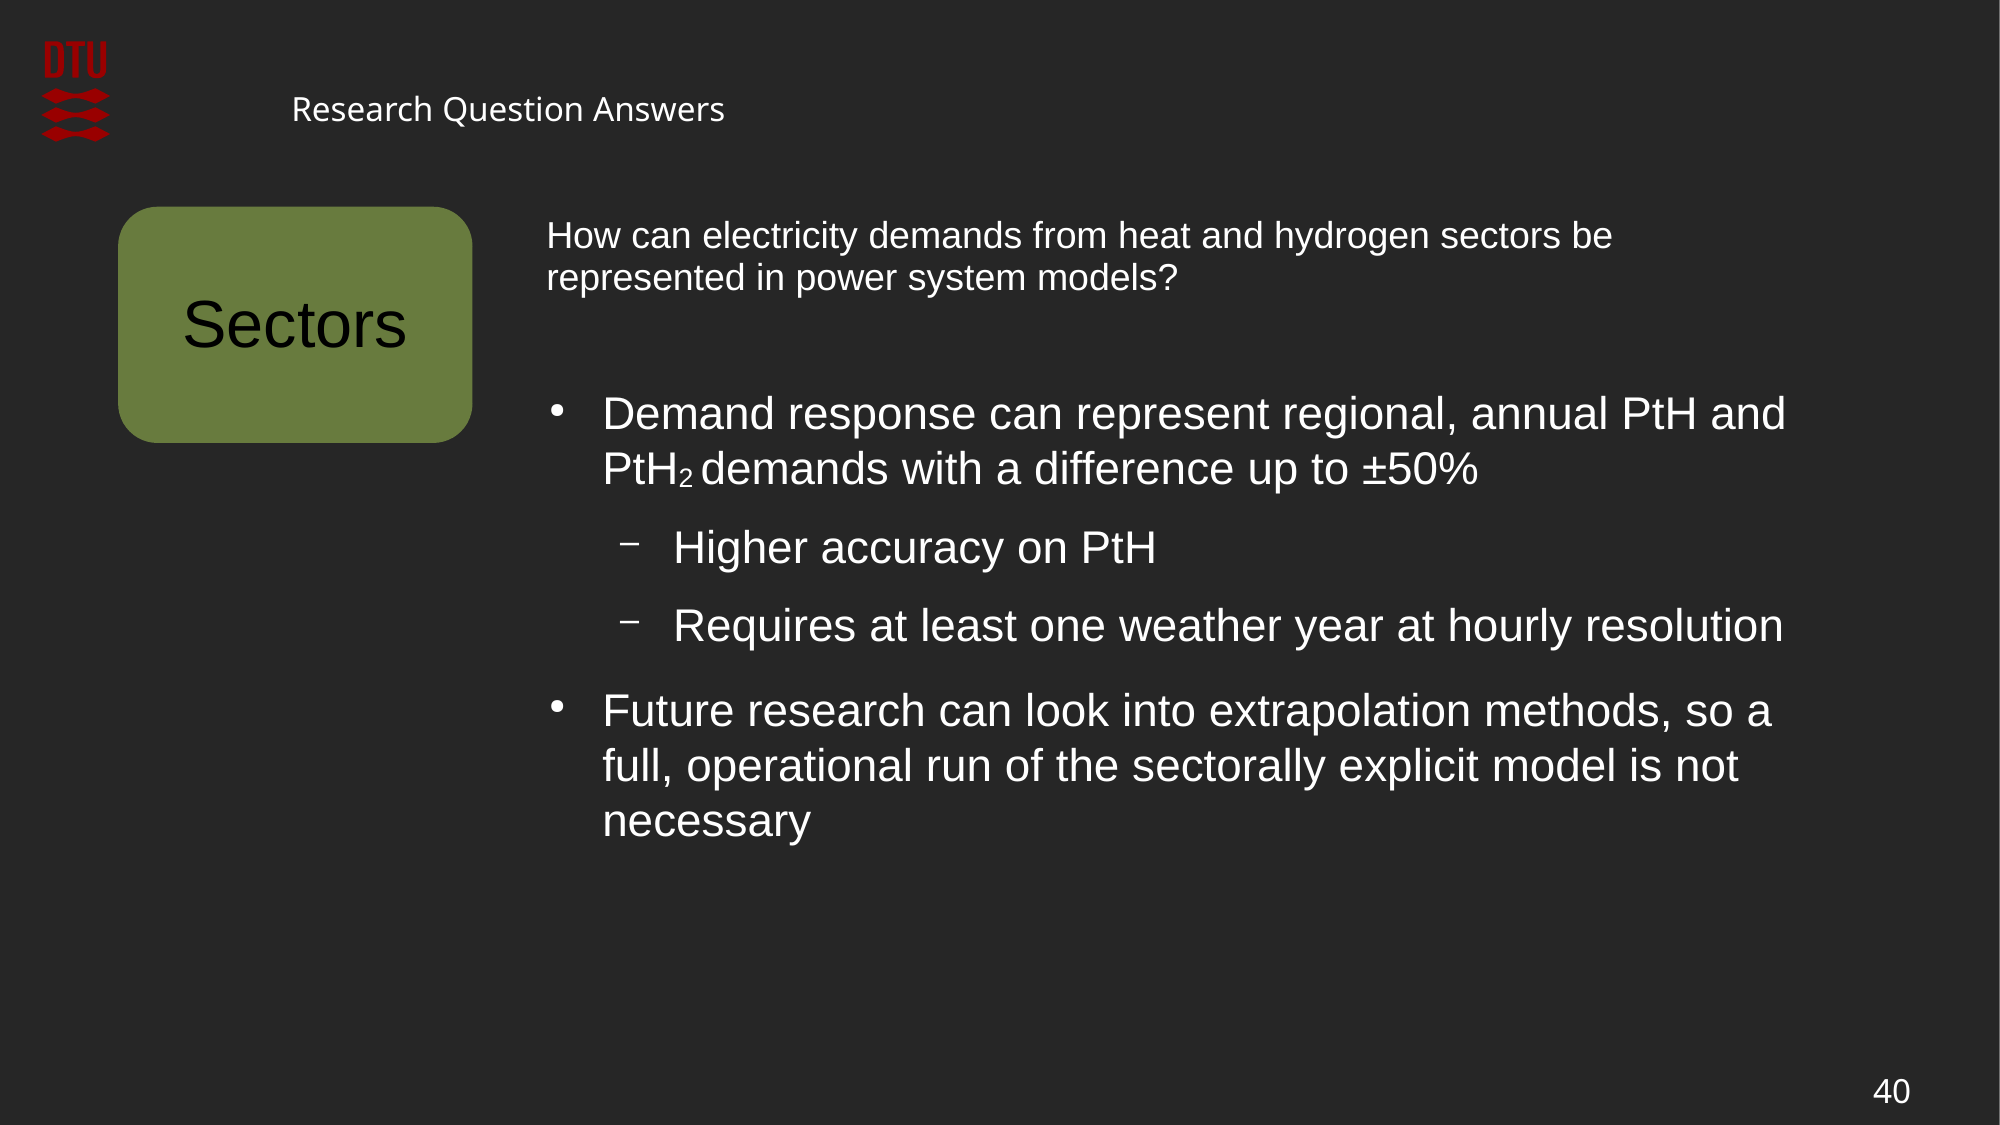

Research Question Answers
Sectors
How can electricity demands from heat and hydrogen sectors be represented in power system models?
# Demand response can represent regional, annual PtH and PtH2 demands with a difference up to ±50%
Higher accuracy on PtH
Requires at least one weather year at hourly resolution
Future research can look into extrapolation methods, so a full, operational run of the sectorally explicit model is not necessary